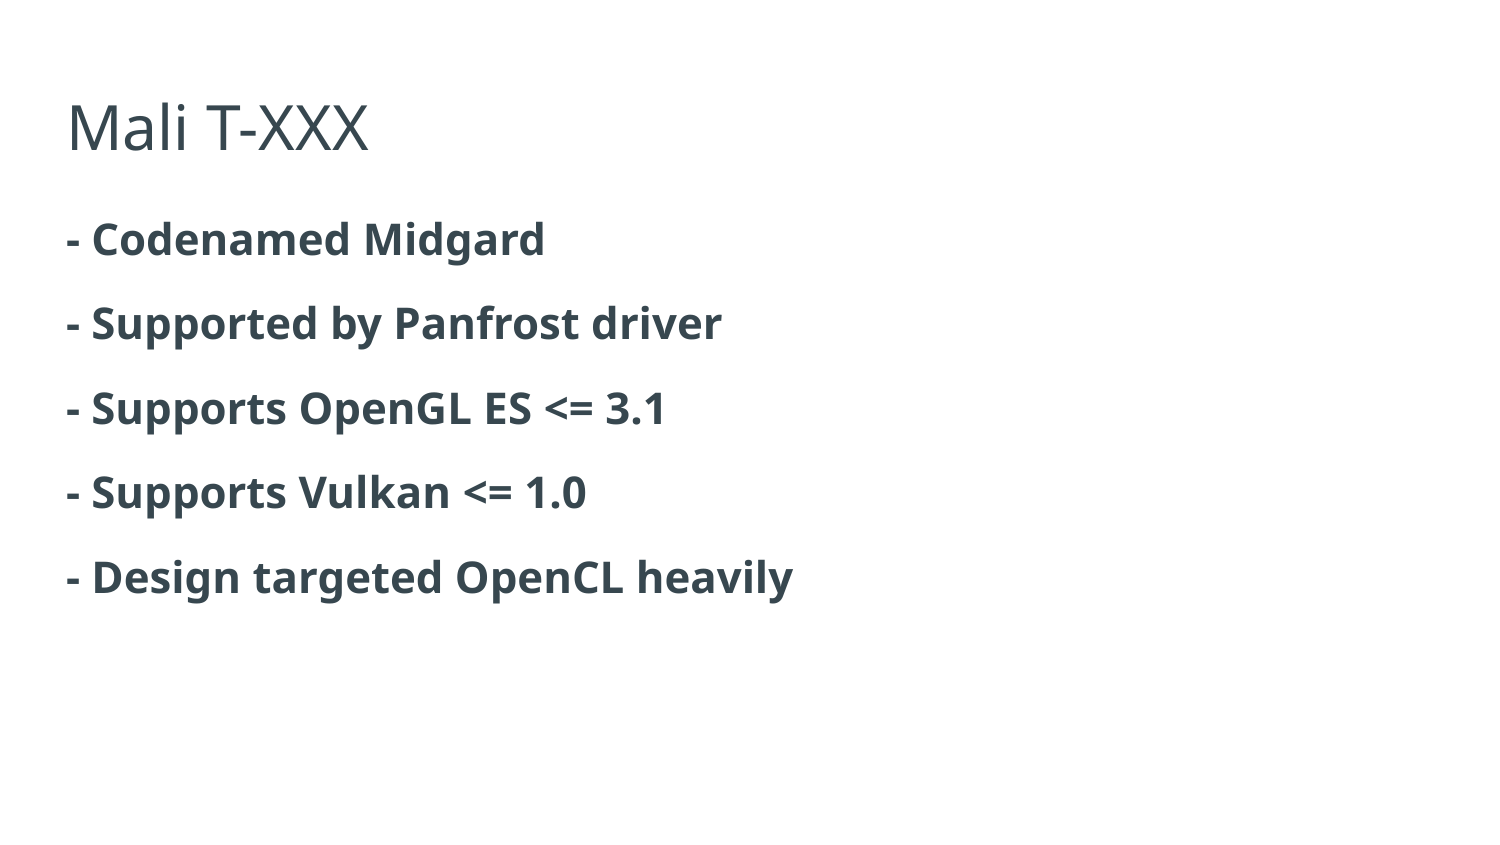

# Mali T-XXX
- Codenamed Midgard
- Supported by Panfrost driver
- Supports OpenGL ES <= 3.1
- Supports Vulkan <= 1.0
- Design targeted OpenCL heavily